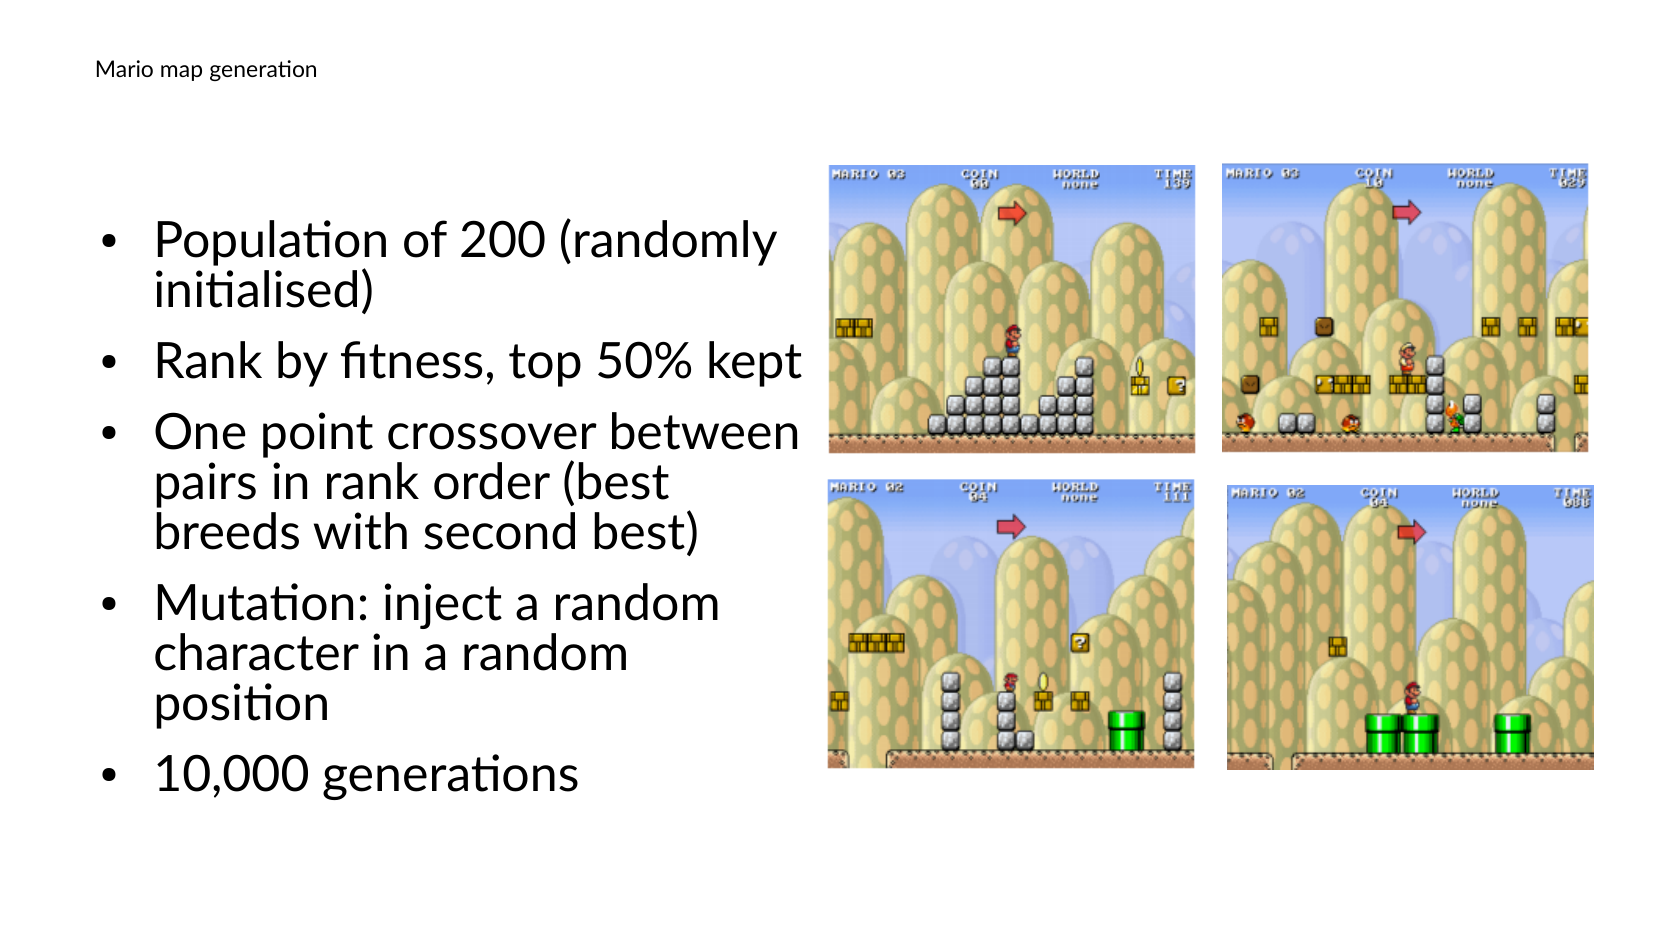

# Mario map generation
Population of 200 (randomly initialised)
Rank by fitness, top 50% kept
One point crossover between pairs in rank order (best breeds with second best)
Mutation: inject a random character in a random position
10,000 generations